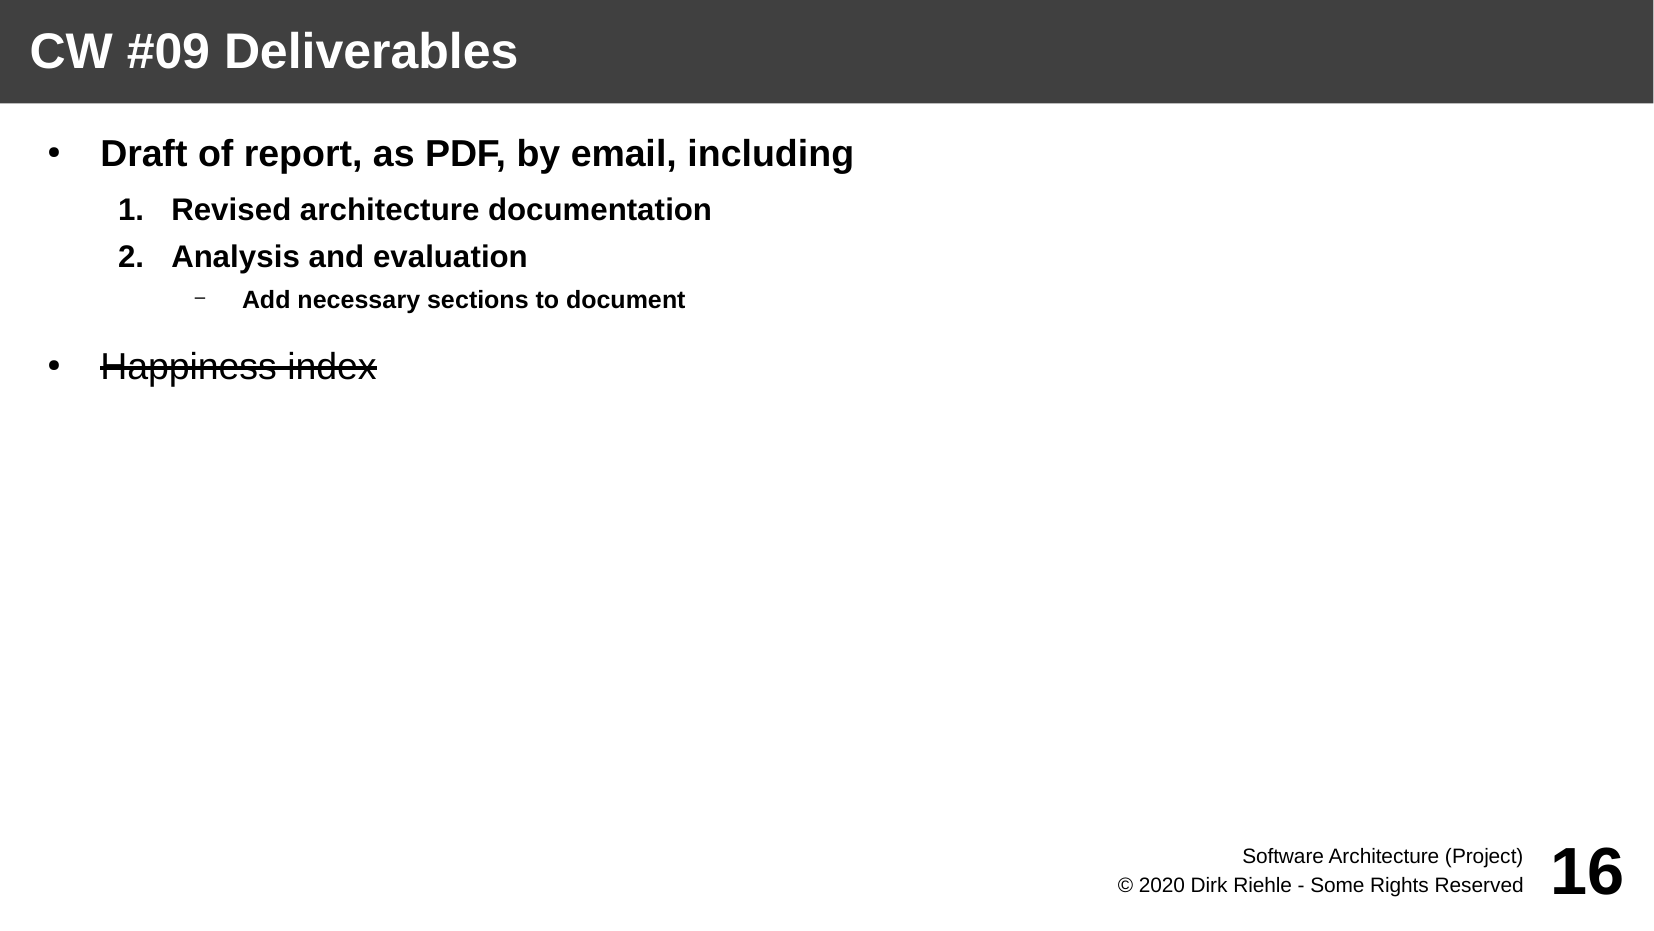

# CW #09 Deliverables
Draft of report, as PDF, by email, including
Revised architecture documentation
Analysis and evaluation
Add necessary sections to document
Happiness index
Software Architecture (Project)
16
© 2020 Dirk Riehle - Some Rights Reserved